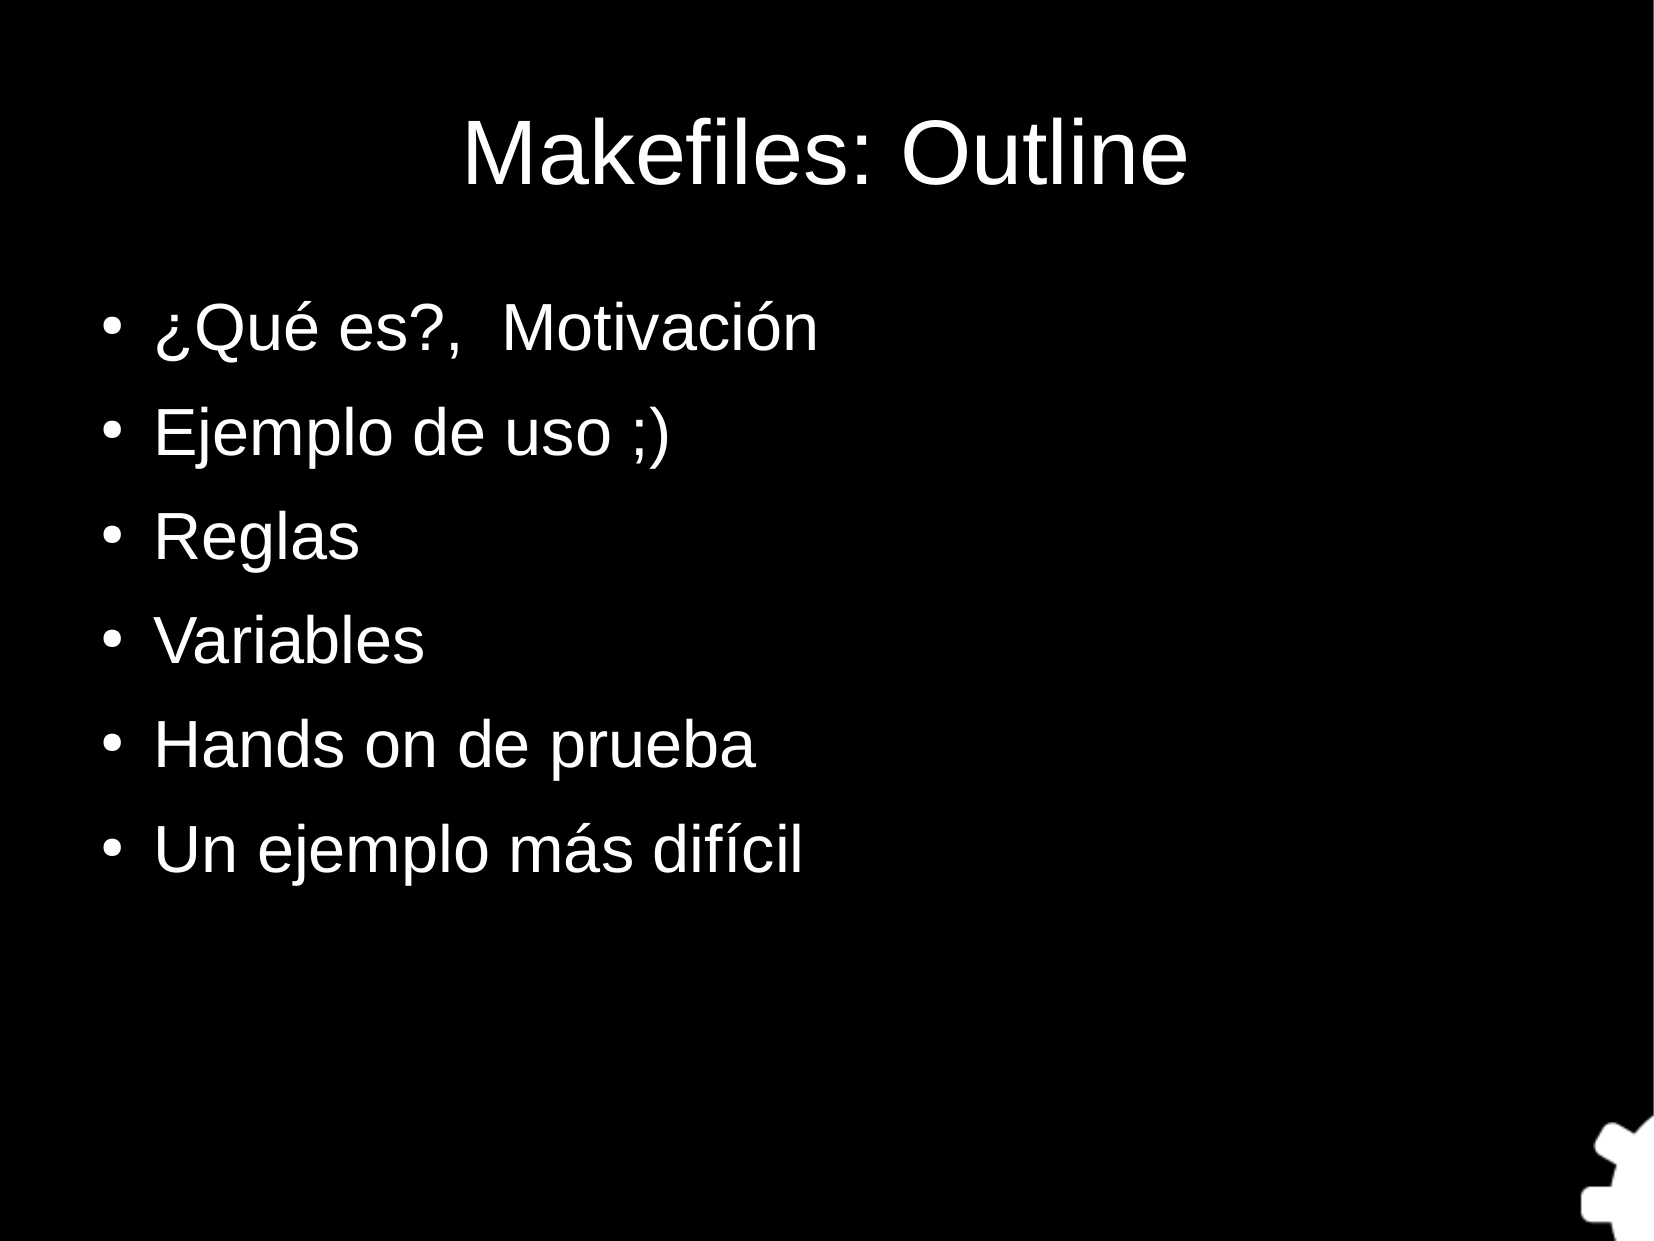

# Makefiles: Outline
¿Qué es?, Motivación
Ejemplo de uso ;)
Reglas
Variables
Hands on de prueba
Un ejemplo más difícil